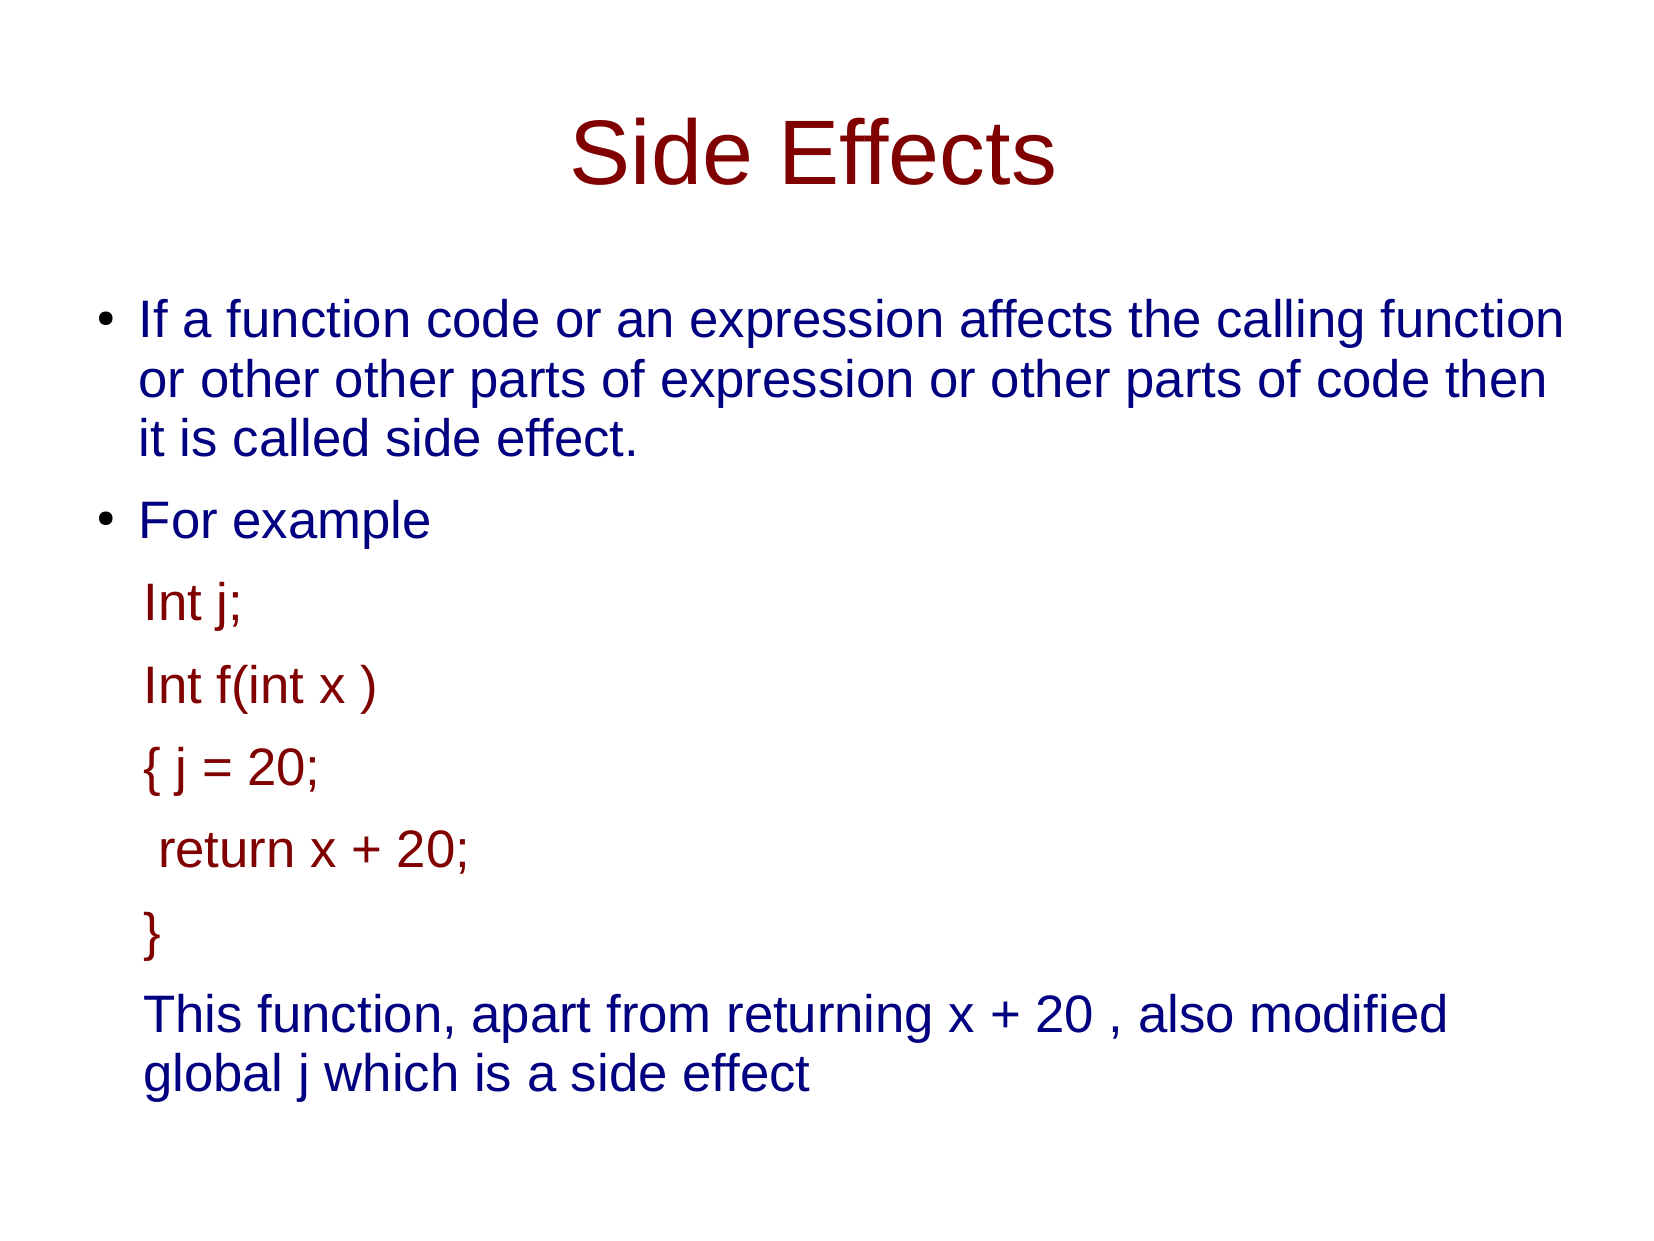

# Side Effects
If a function code or an expression affects the calling function or other other parts of expression or other parts of code then it is called side effect.
For example
Int j;
Int f(int x )
{ j = 20;
 return x + 20;
}
This function, apart from returning x + 20 , also modified global j which is a side effect